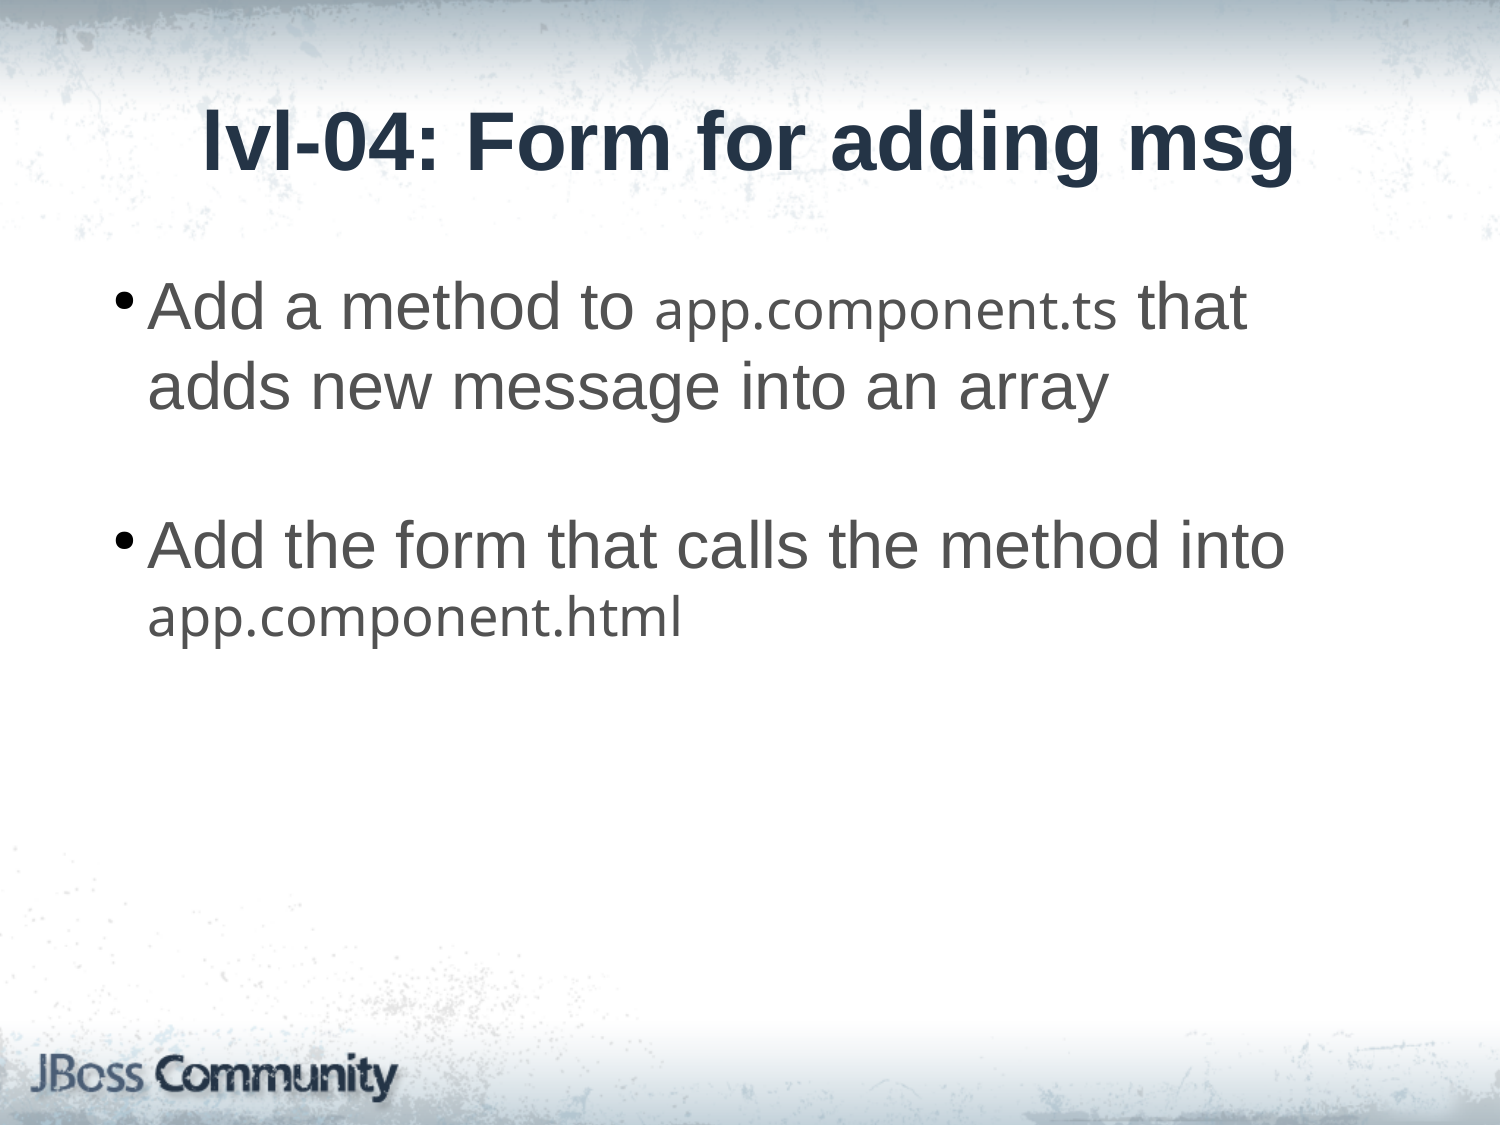

# lvl-04: Form for adding msg
Add a method to app.component.ts that adds new message into an array
Add the form that calls the method into app.component.html